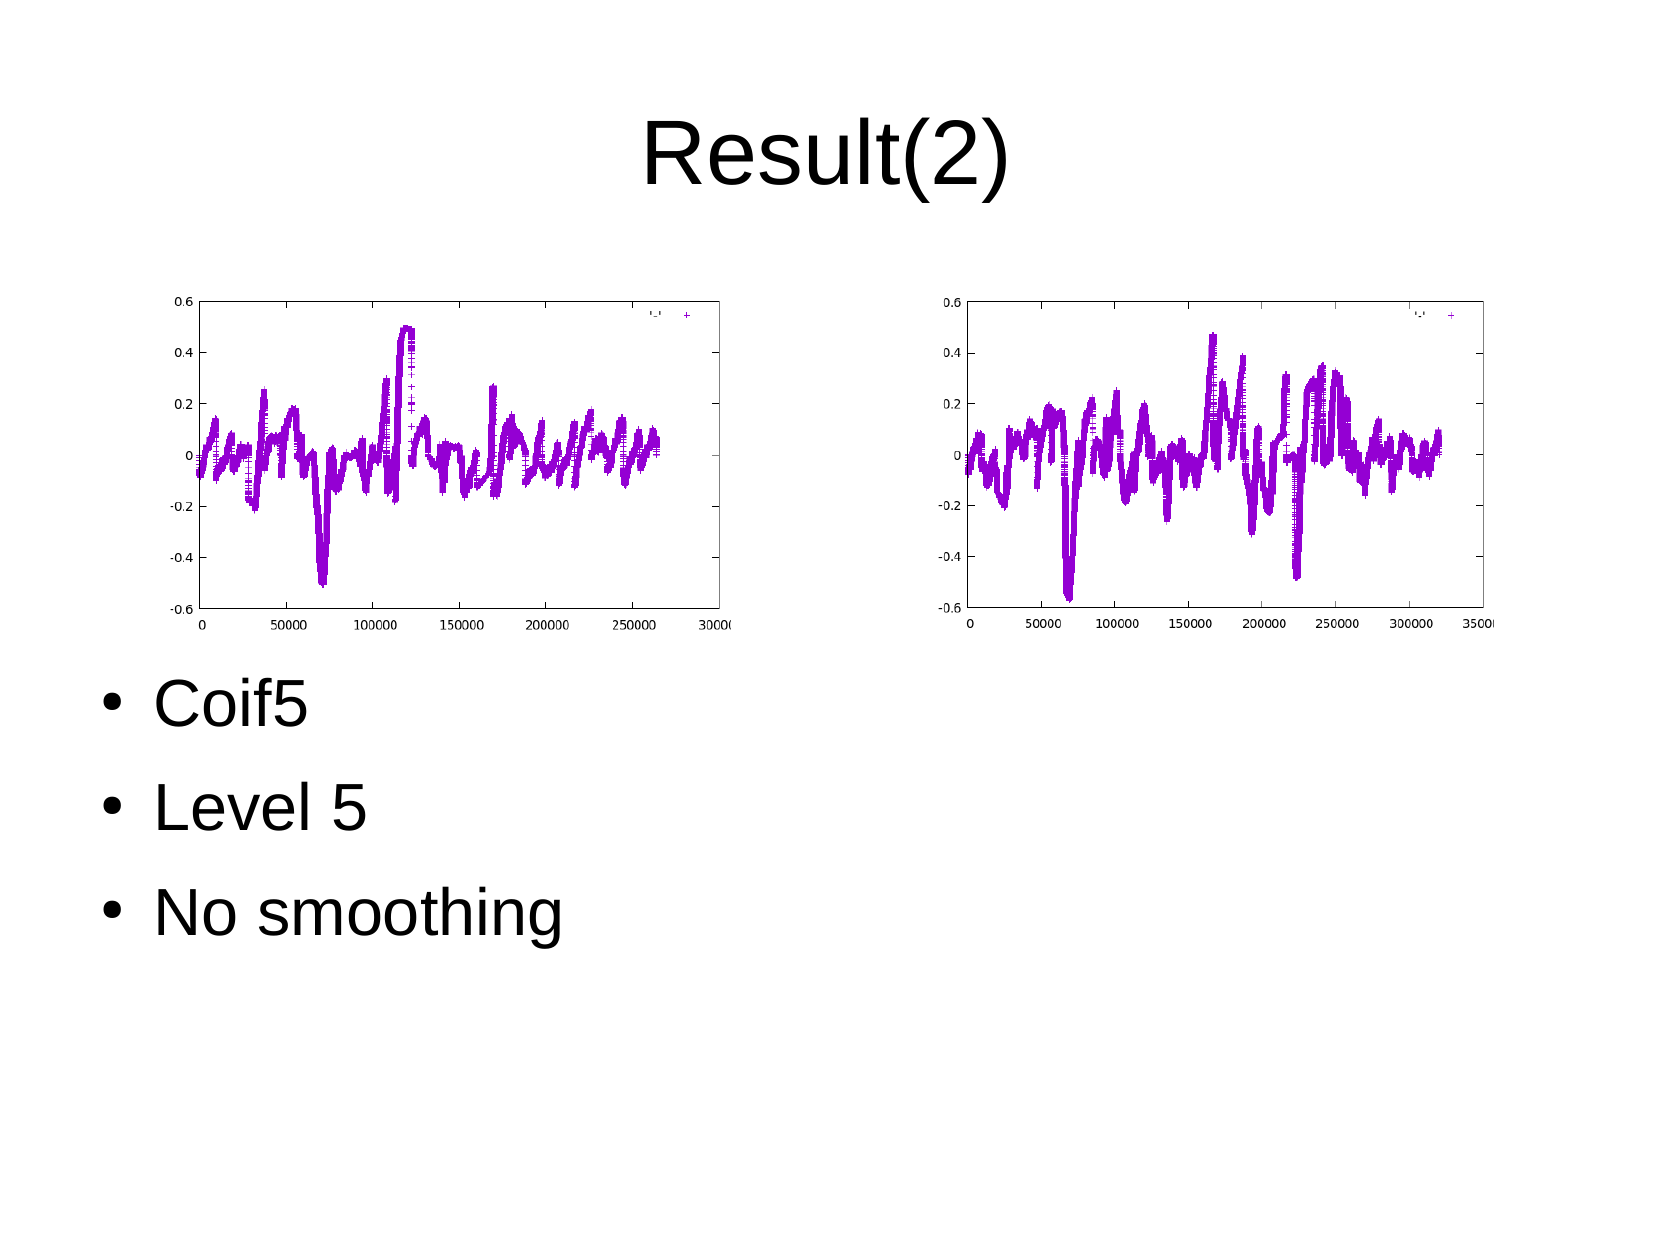

# Result(2)
Coif5
Level 5
No smoothing